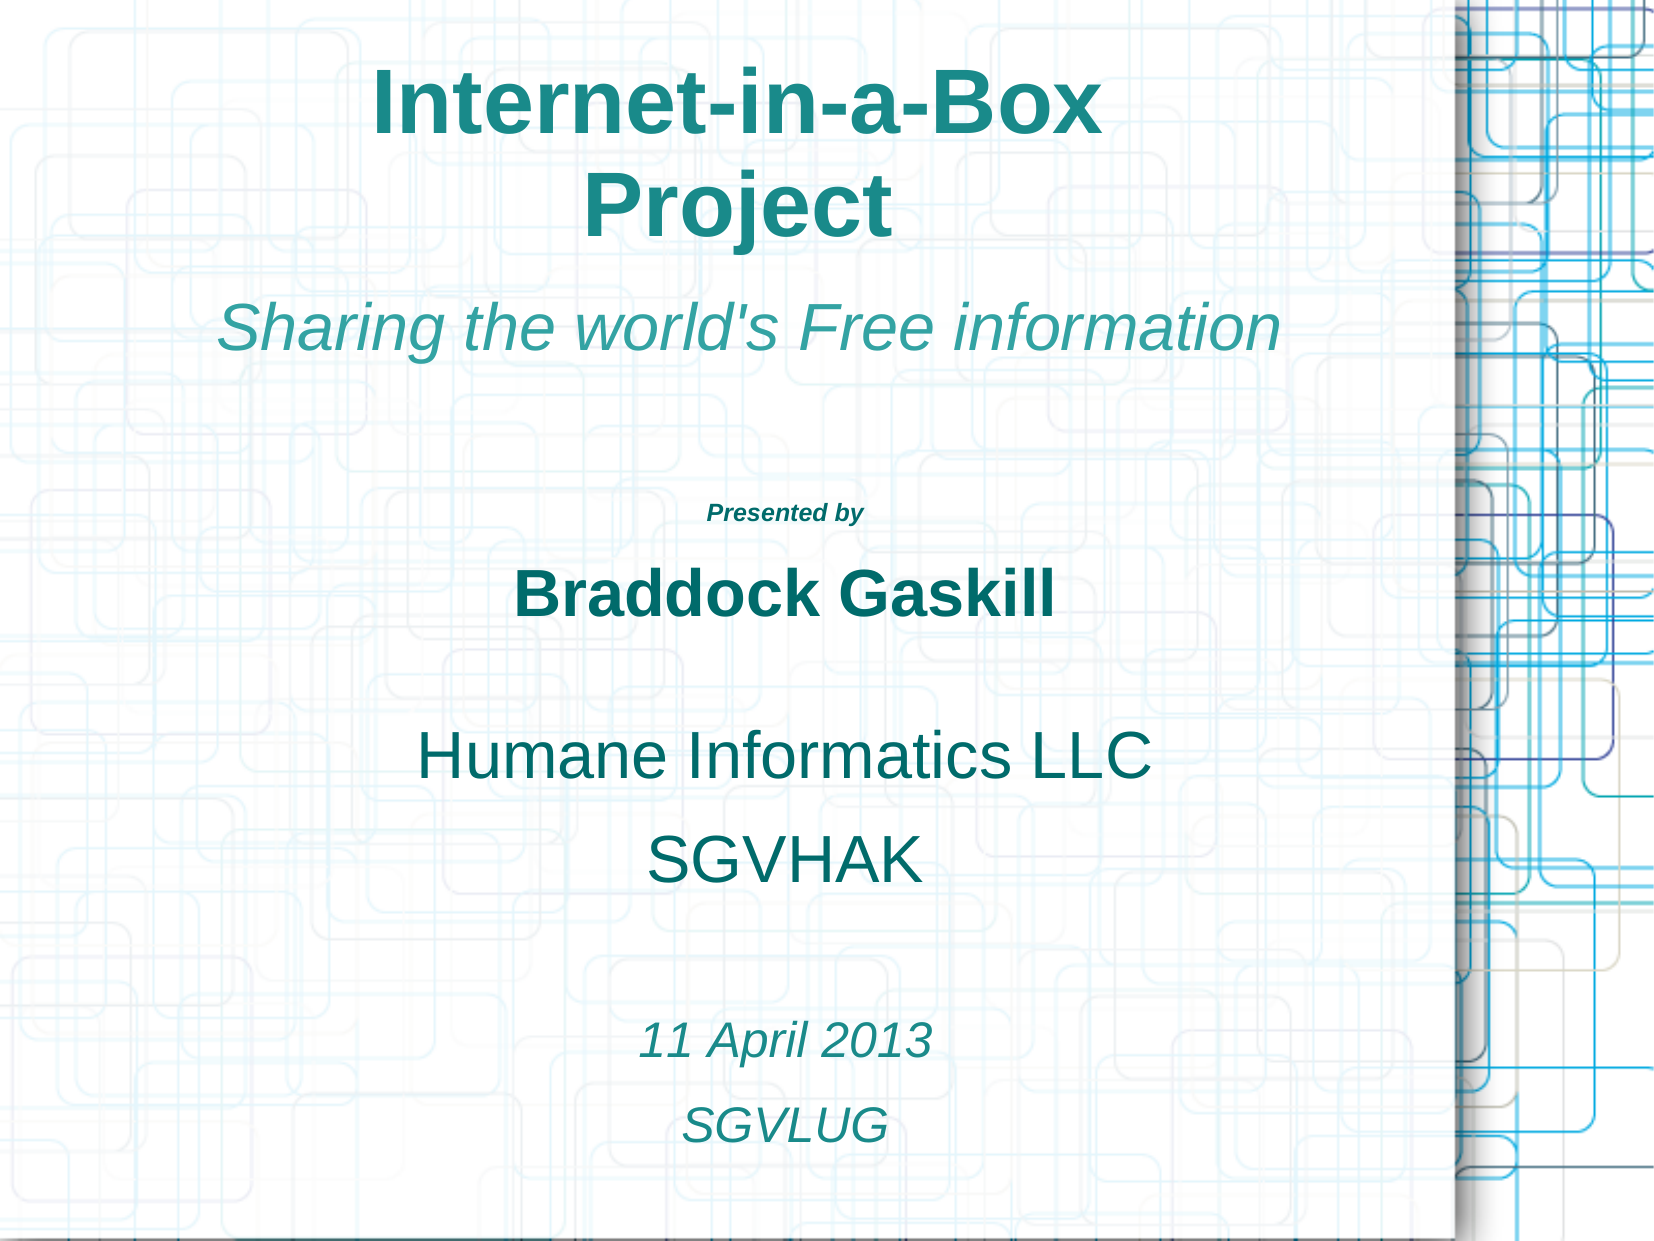

# Internet-in-a-Box Project
Sharing the world's Free information
Presented by
Braddock Gaskill
Humane Informatics LLC
SGVHAK
11 April 2013
SGVLUG